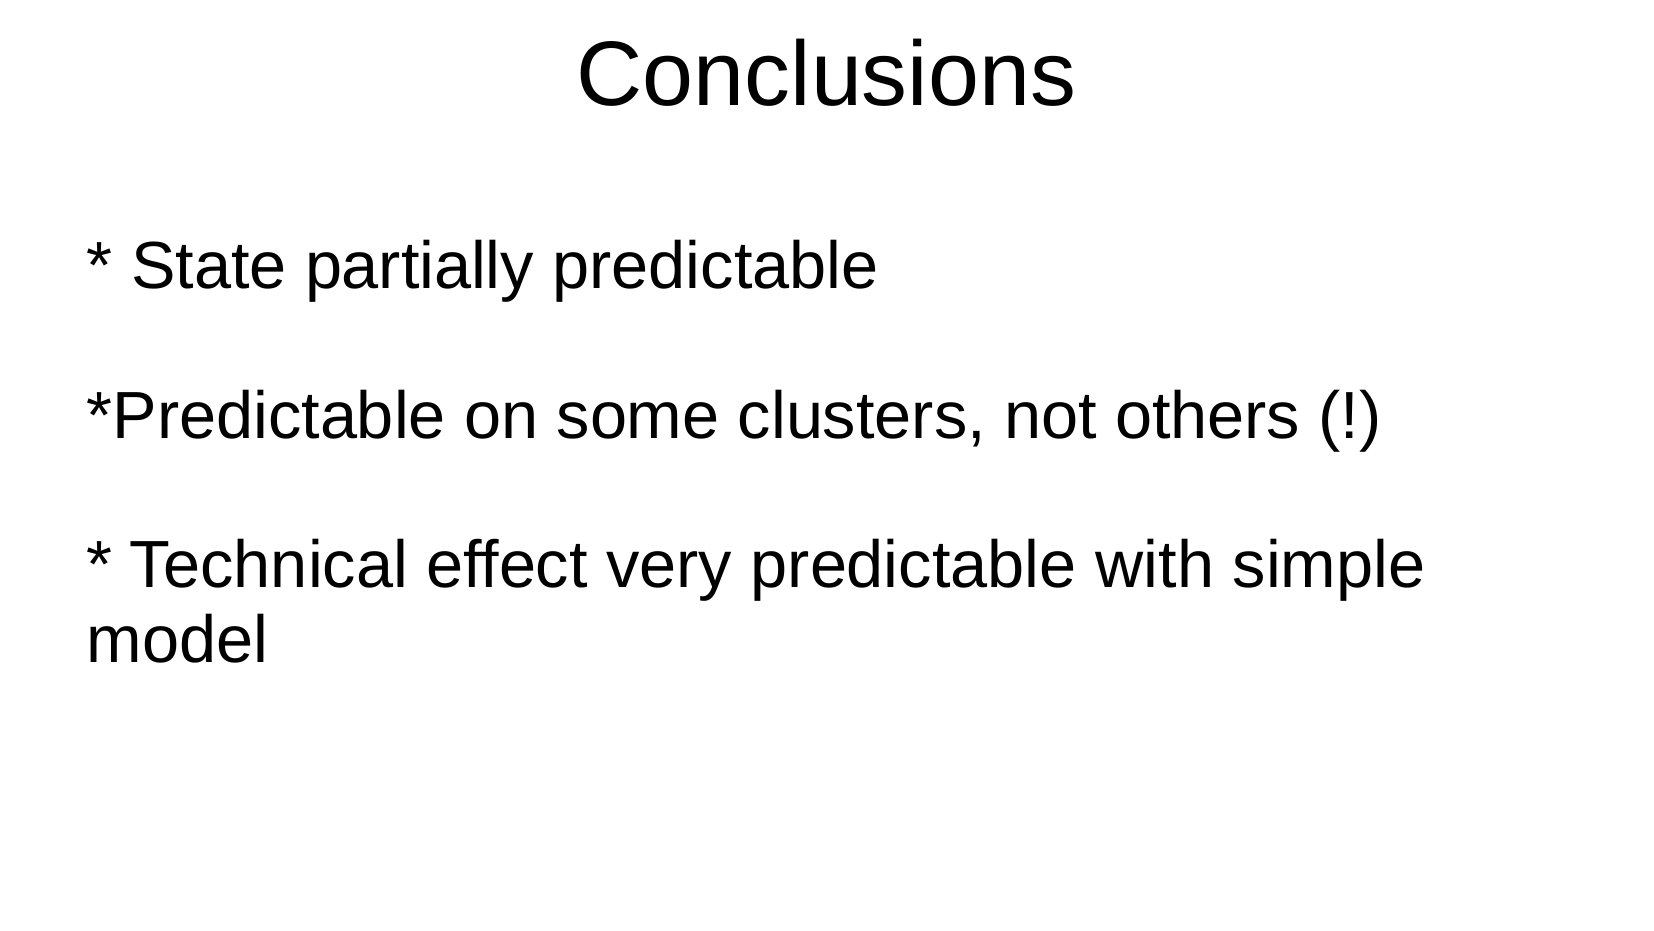

# Conclusions
* State partially predictable
*Predictable on some clusters, not others (!)
* Technical effect very predictable with simple model